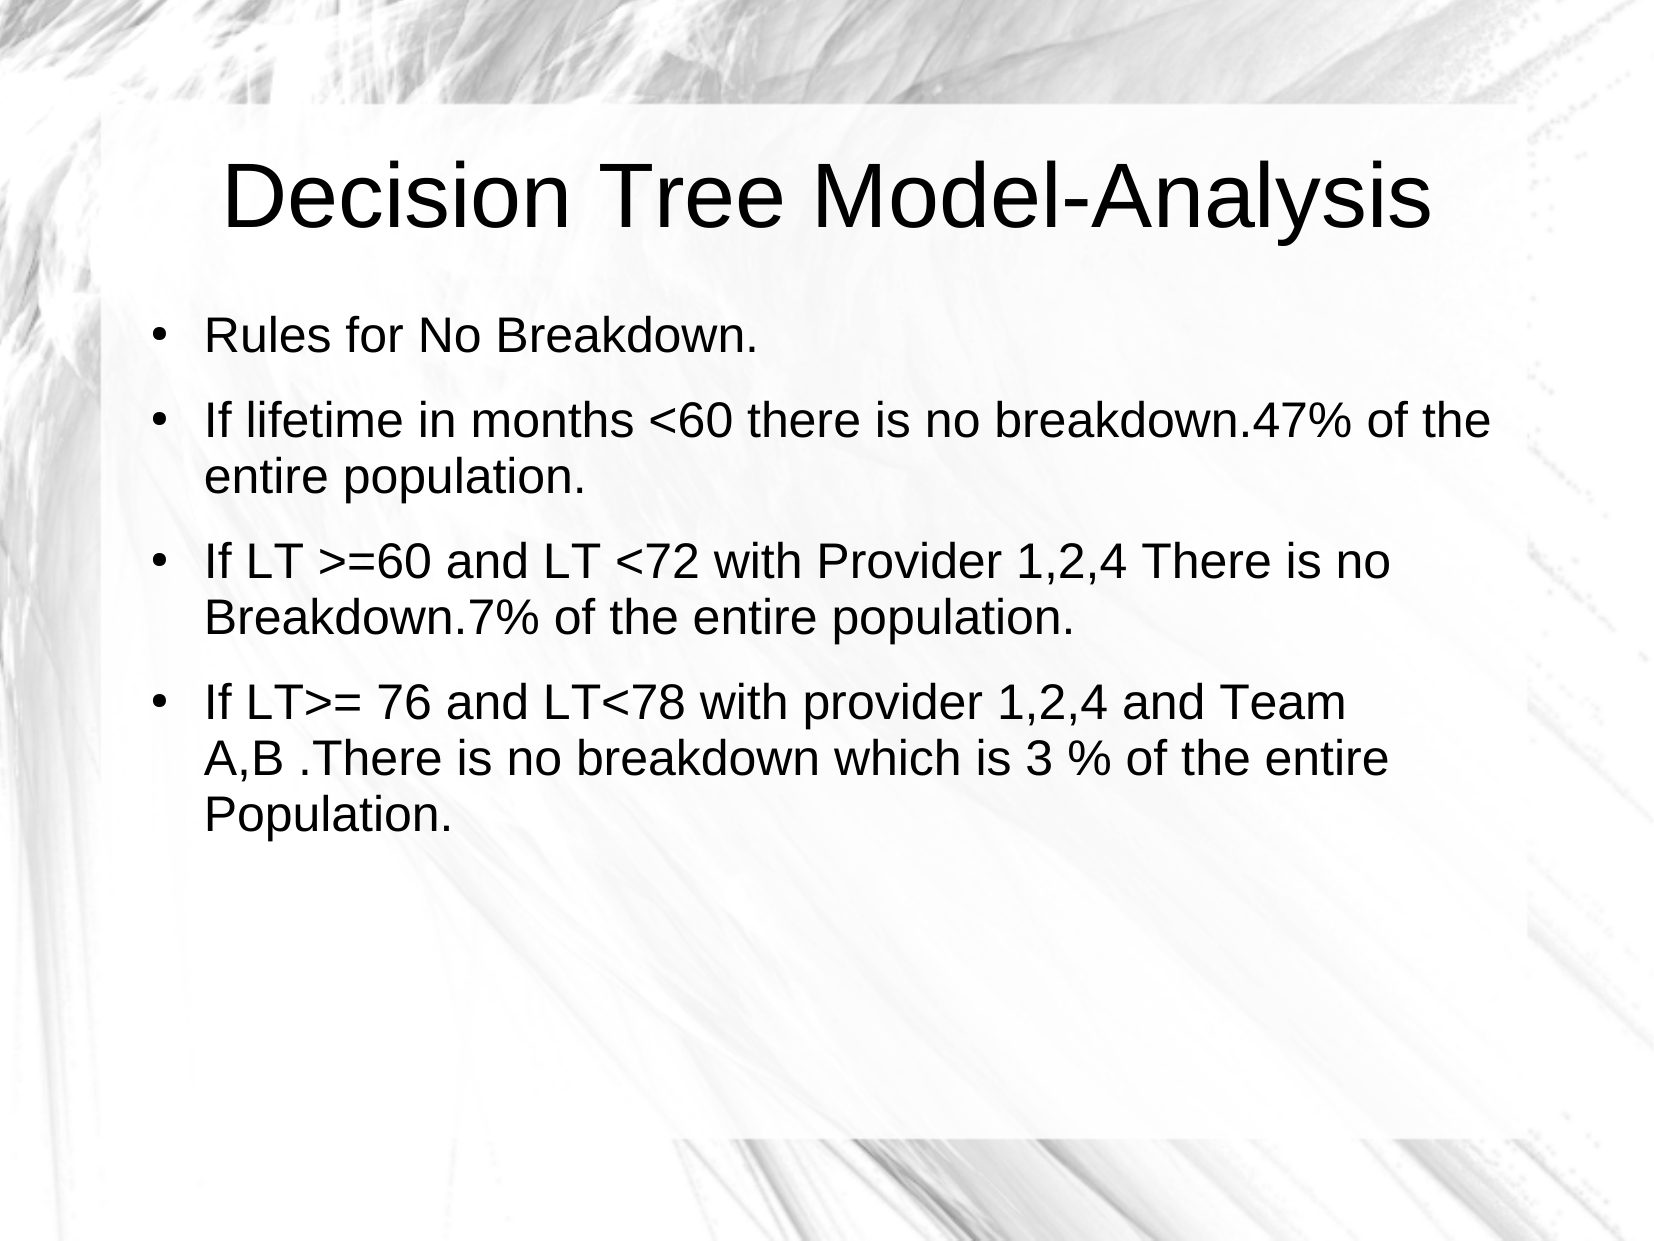

# Decision Tree Model-Analysis
Rules for No Breakdown.
If lifetime in months <60 there is no breakdown.47% of the entire population.
If LT >=60 and LT <72 with Provider 1,2,4 There is no Breakdown.7% of the entire population.
If LT>= 76 and LT<78 with provider 1,2,4 and Team A,B .There is no breakdown which is 3 % of the entire Population.